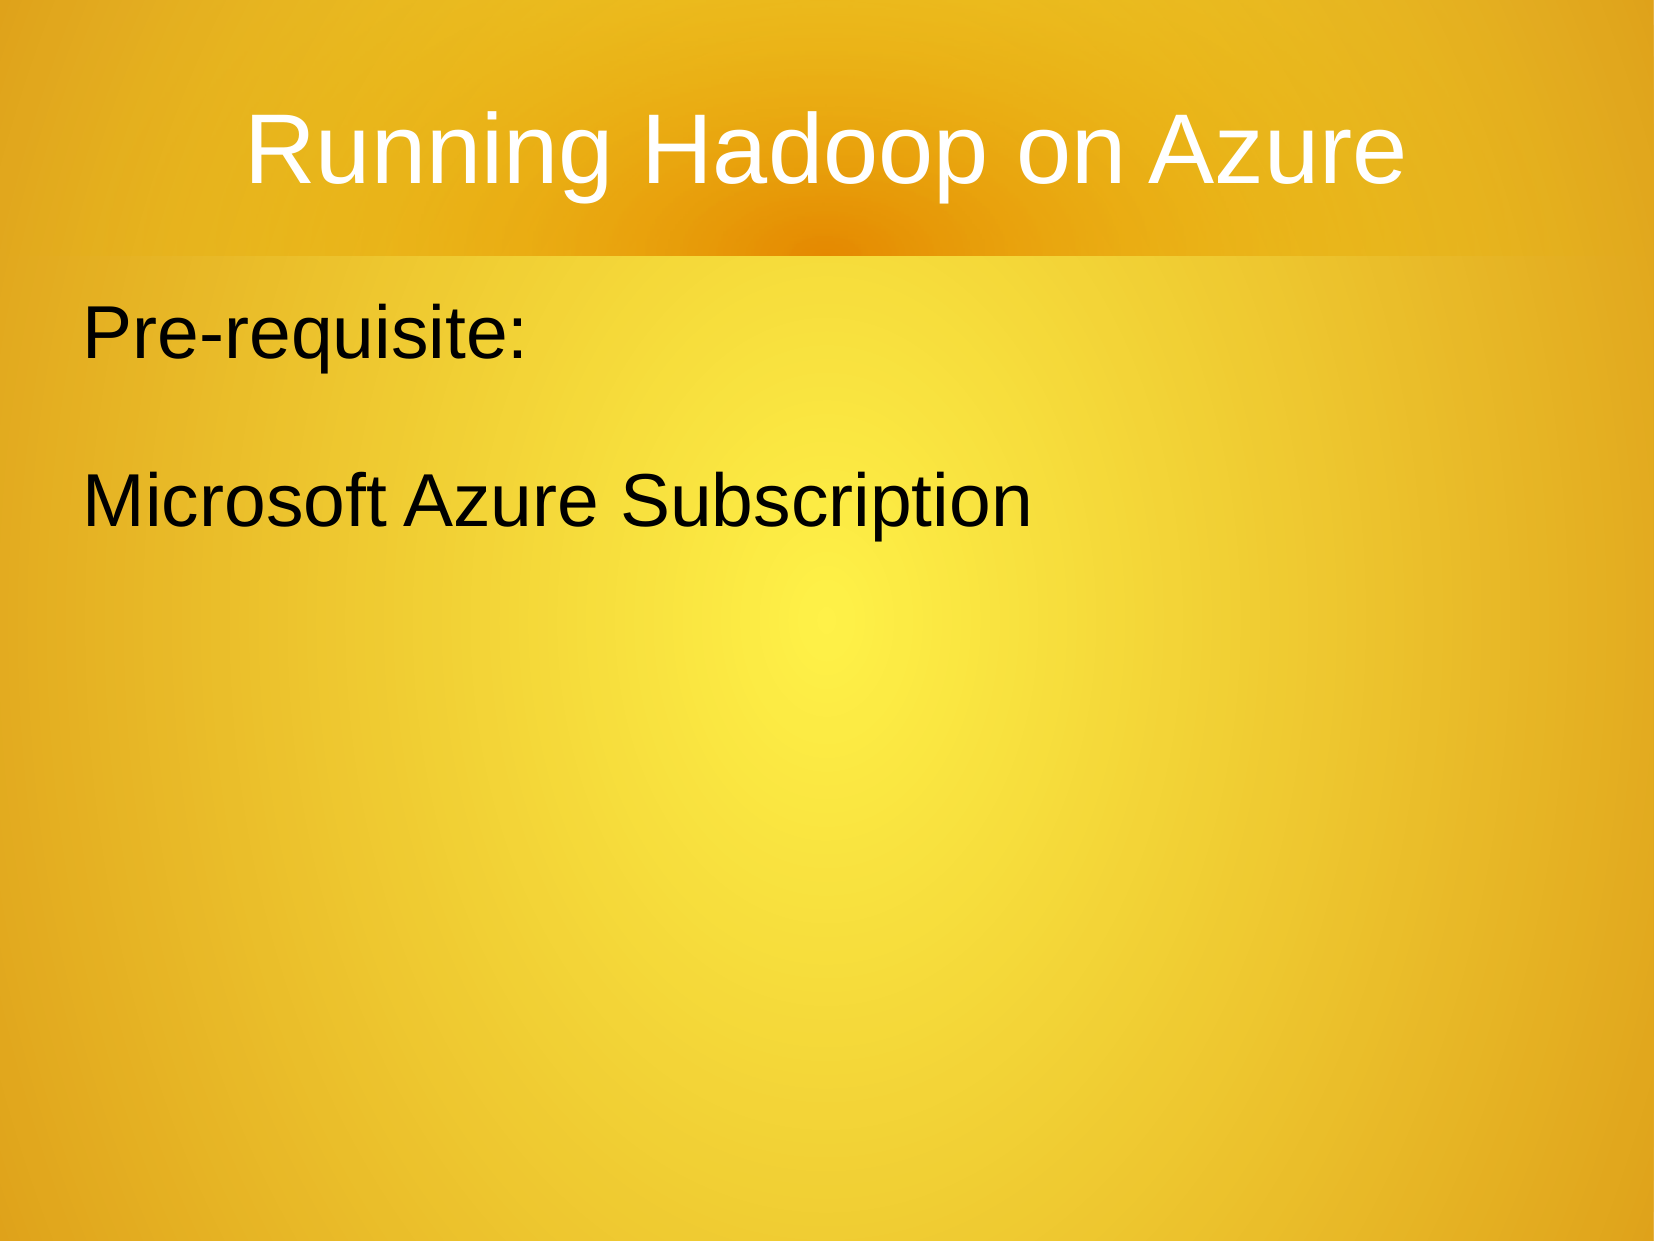

# Running Hadoop on Azure
Pre-requisite:
Microsoft Azure Subscription